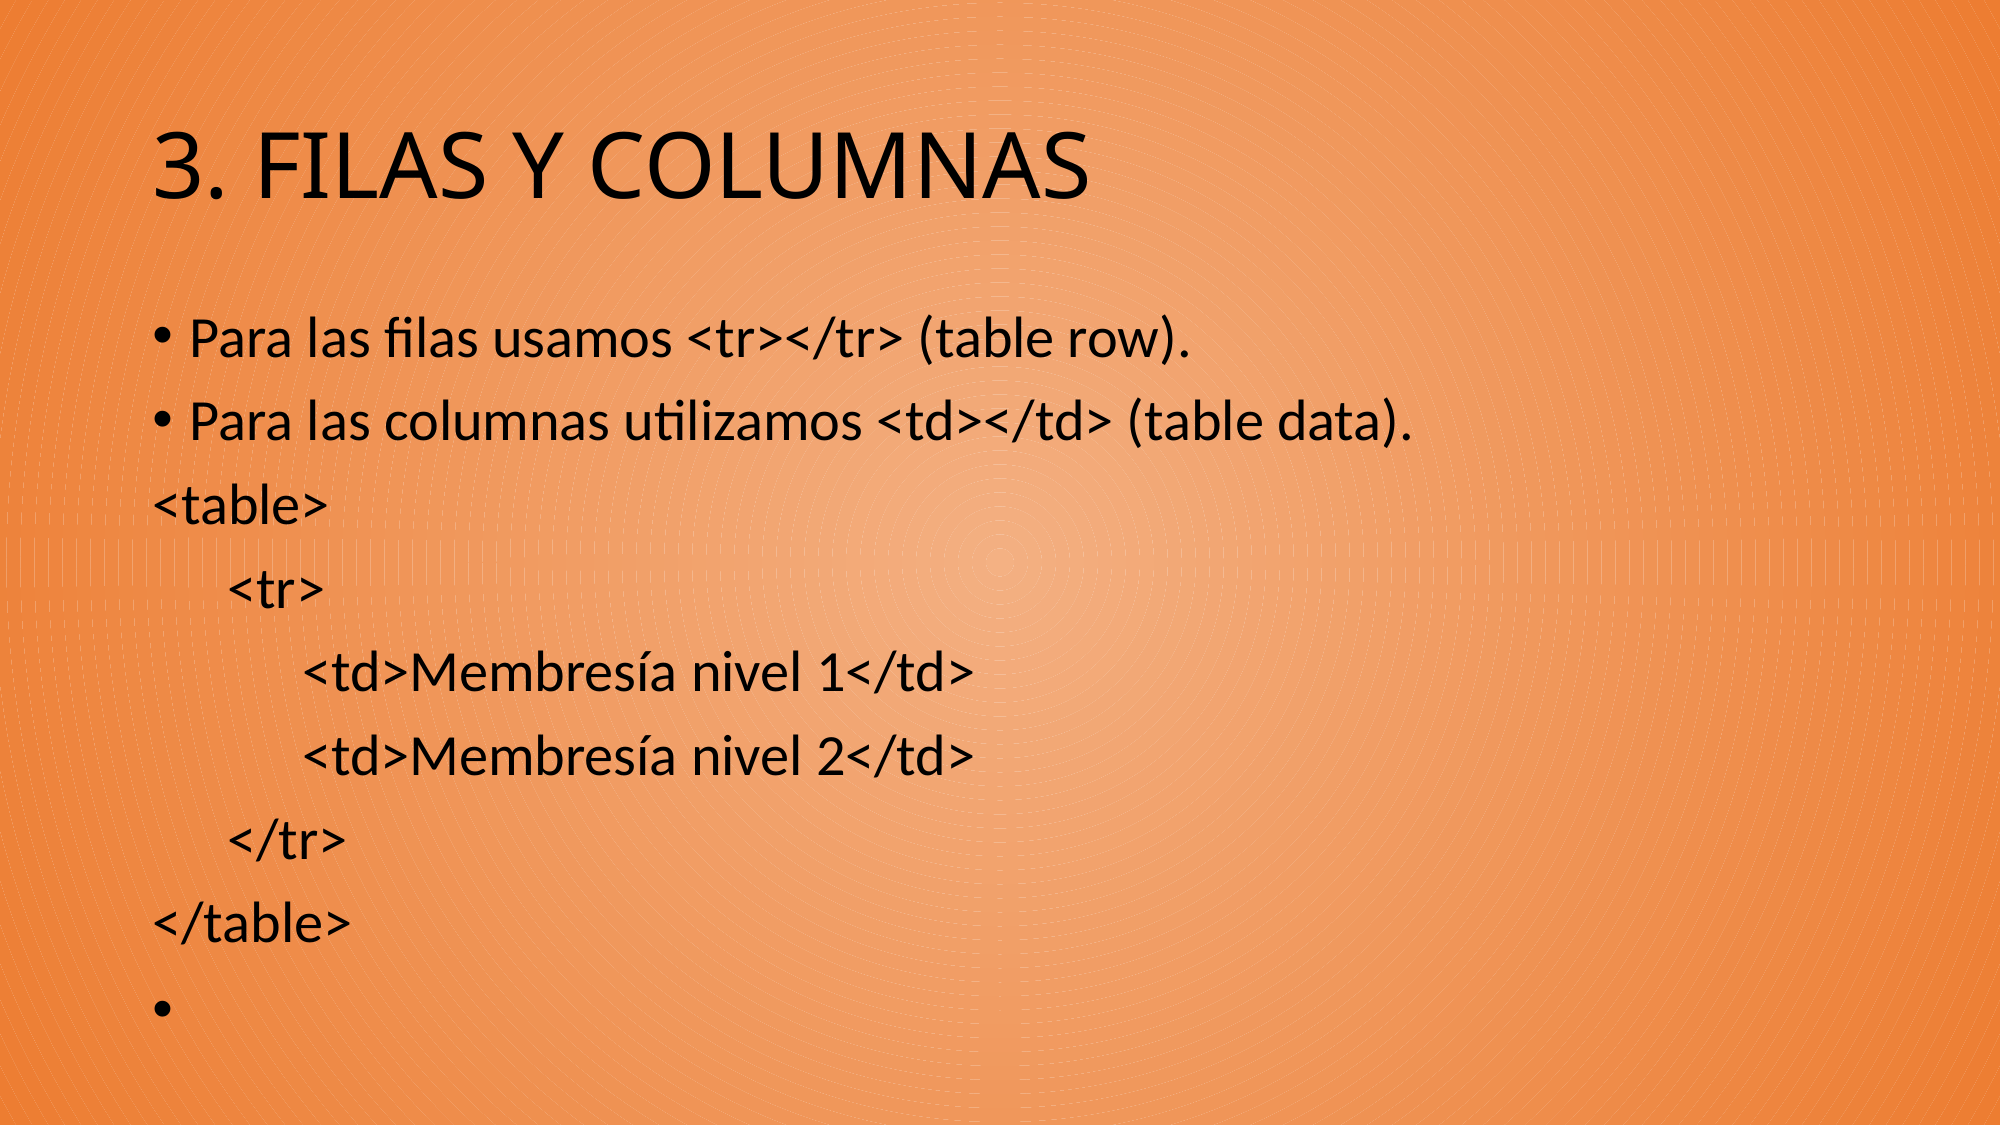

# 3. FILAS Y COLUMNAS
Para las filas usamos <tr></tr> (table row).
Para las columnas utilizamos <td></td> (table data).
<table>
	<tr>
		<td>Membresía nivel 1</td>
		<td>Membresía nivel 2</td>
	</tr>
</table>